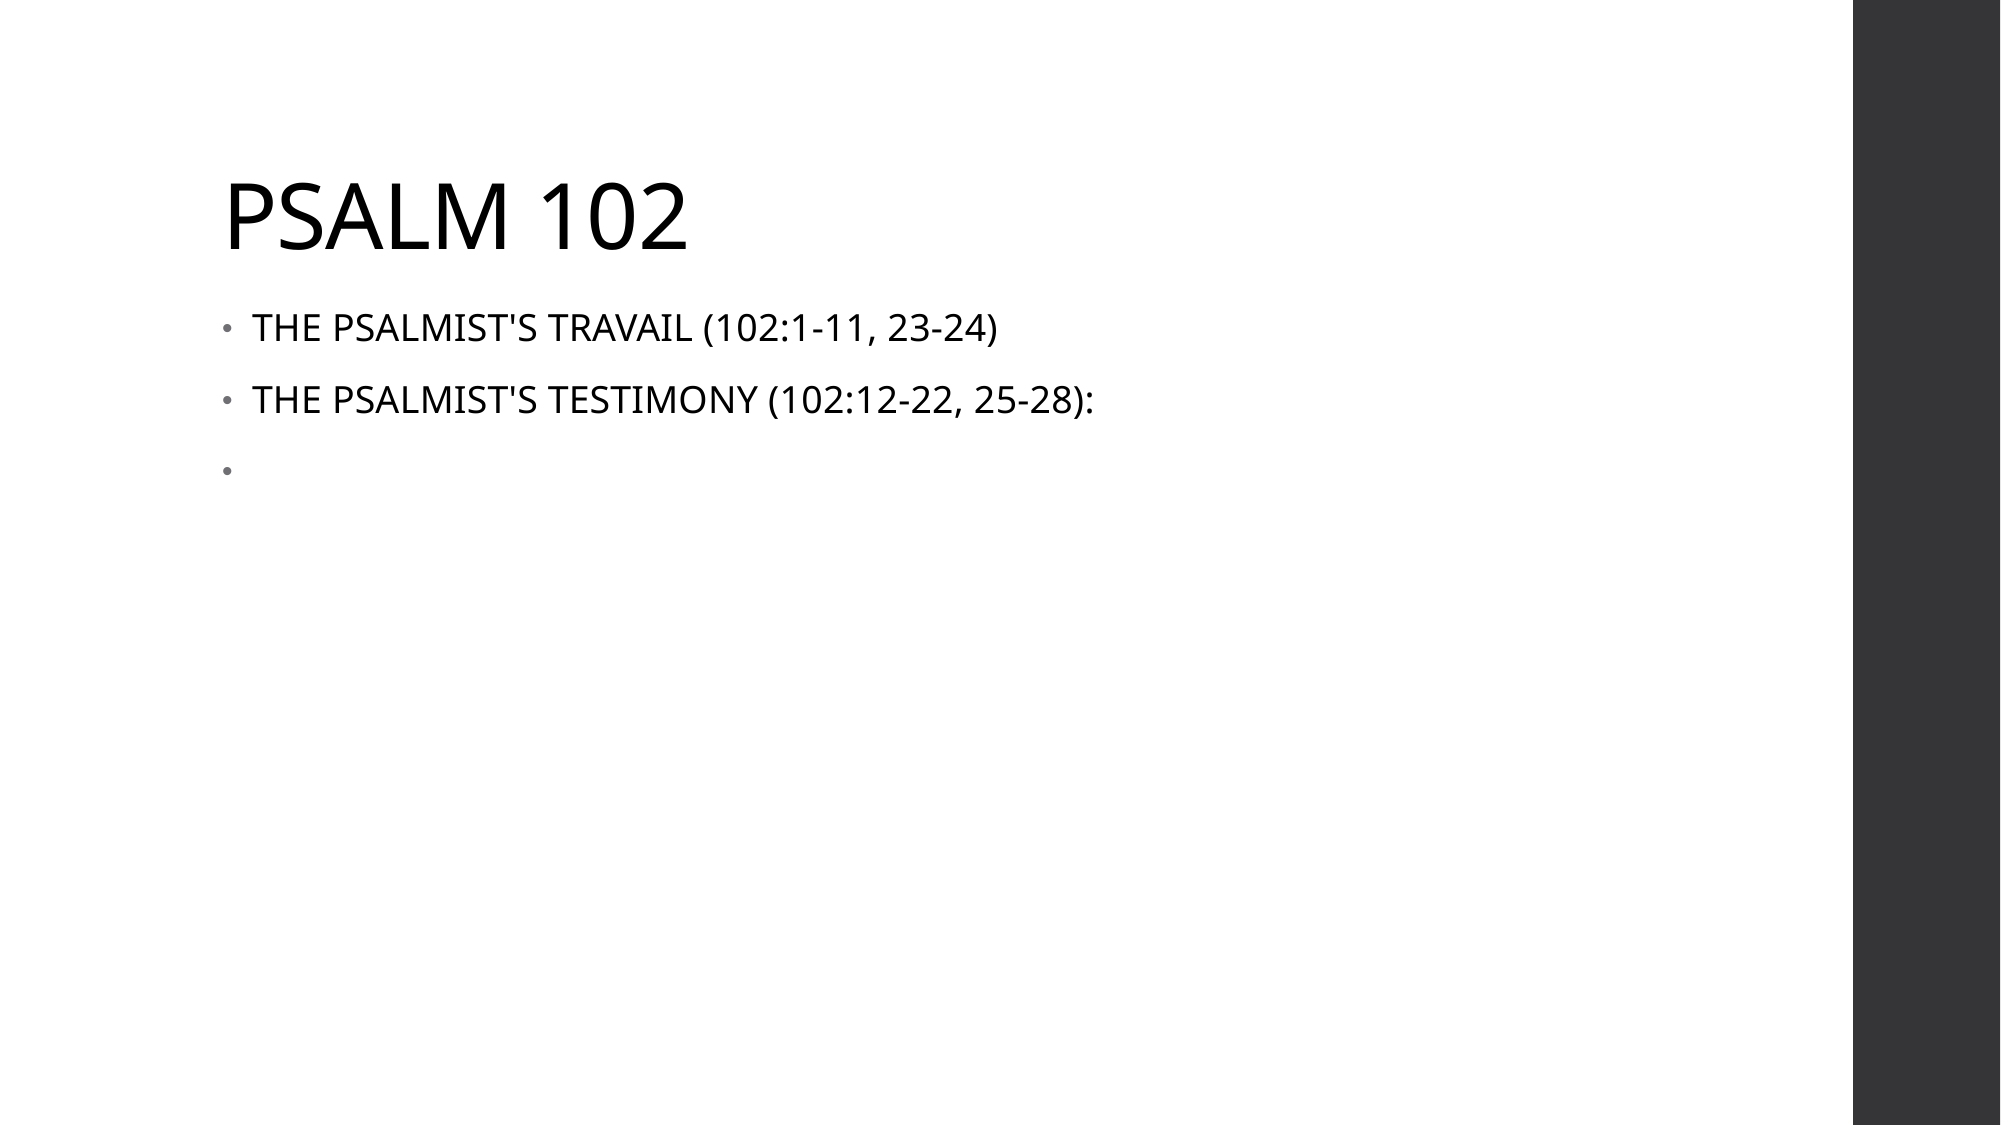

# PSALM 102
THE PSALMIST'S TRAVAIL (102:1-11, 23-24)
THE PSALMIST'S TESTIMONY (102:12-22, 25-28):